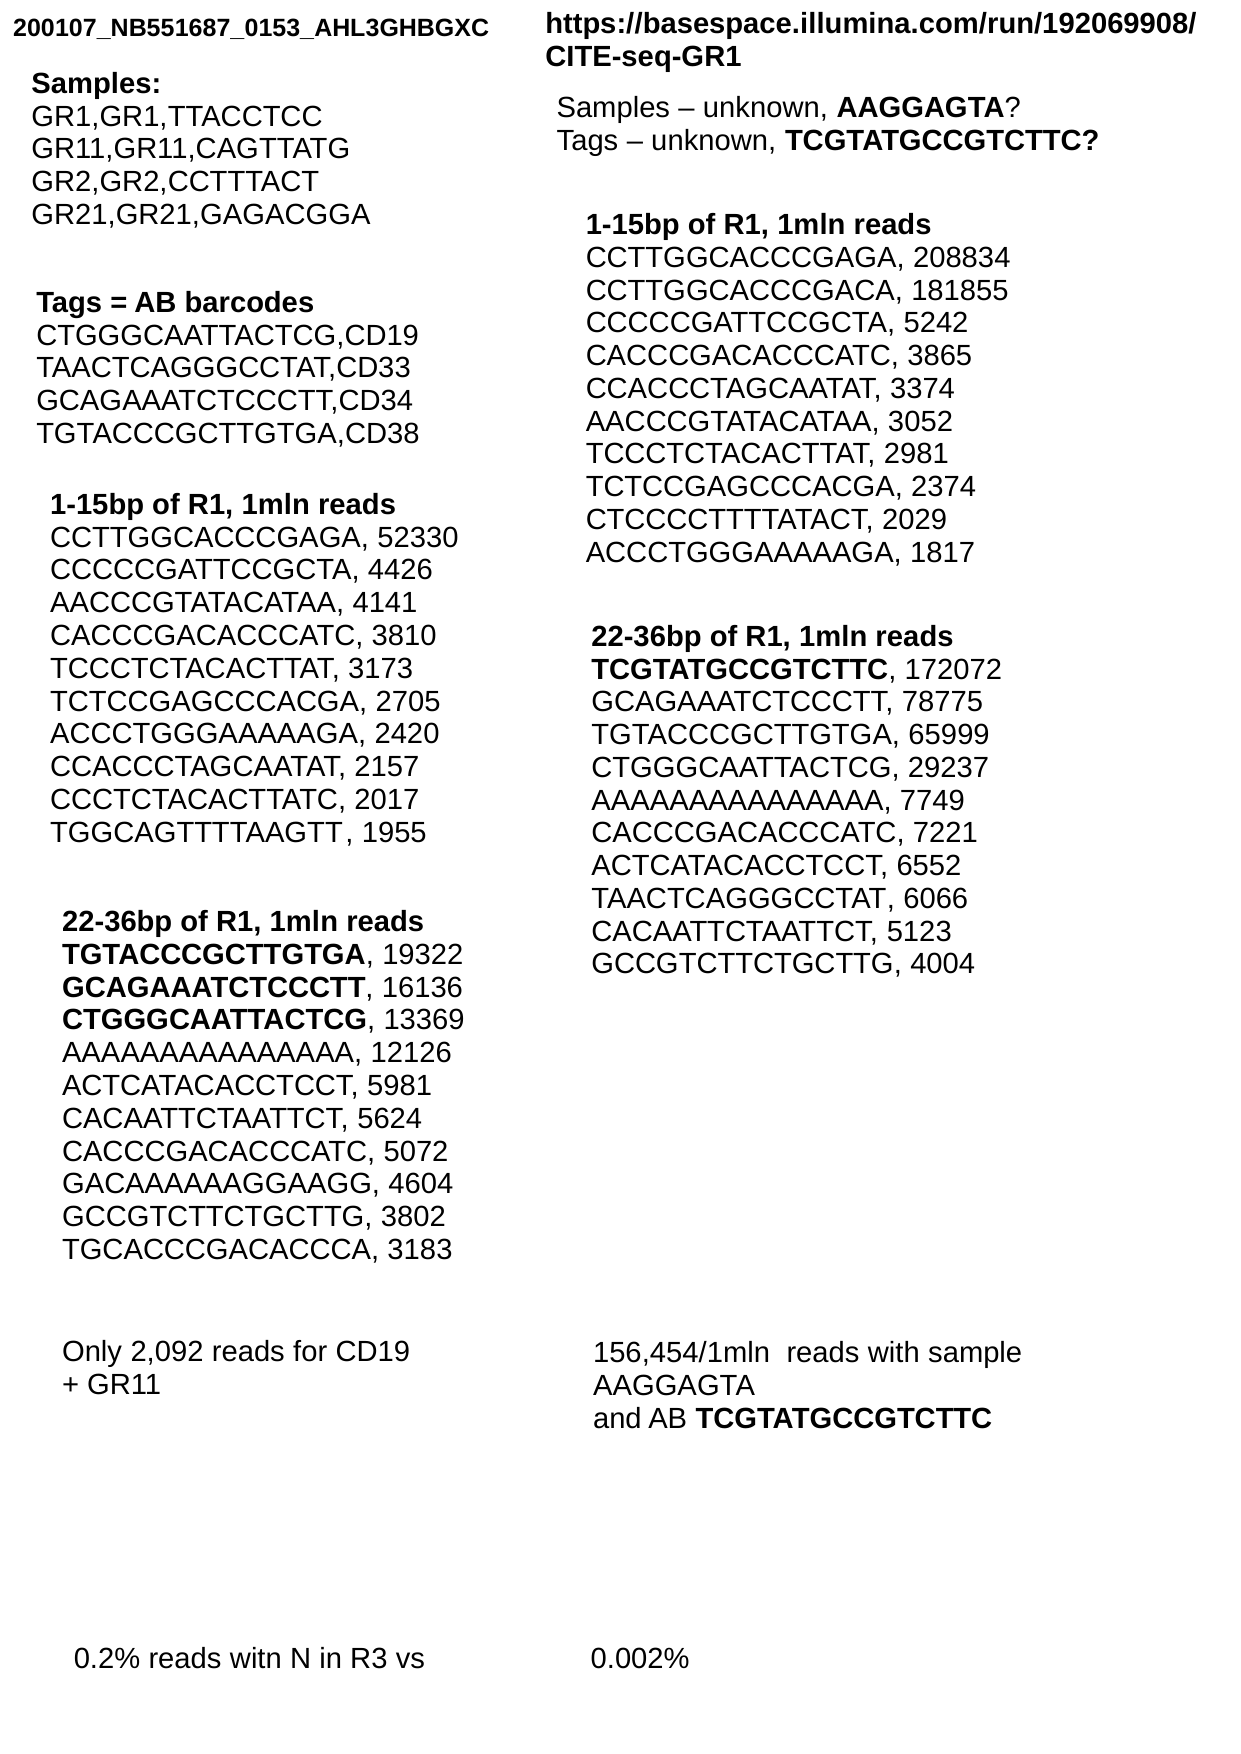

https://basespace.illumina.com/run/192069908/CITE-seq-GR1
200107_NB551687_0153_AHL3GHBGXC
Samples:
GR1,GR1,TTACCTCC
GR11,GR11,CAGTTATG
GR2,GR2,CCTTTACT
GR21,GR21,GAGACGGA
Samples – unknown, AAGGAGTA?
Tags – unknown, TCGTATGCCGTCTTC?
1-15bp of R1, 1mln reads
CCTTGGCACCCGAGA, 208834
CCTTGGCACCCGACA, 181855
CCCCCGATTCCGCTA, 5242
CACCCGACACCCATC, 3865
CCACCCTAGCAATAT, 3374
AACCCGTATACATAA, 3052
TCCCTCTACACTTAT, 2981
TCTCCGAGCCCACGA, 2374
CTCCCCTTTTATACT, 2029
ACCCTGGGAAAAAGA, 1817
Tags = AB barcodes
CTGGGCAATTACTCG,CD19
TAACTCAGGGCCTAT,CD33
GCAGAAATCTCCCTT,CD34
TGTACCCGCTTGTGA,CD38
1-15bp of R1, 1mln reads
CCTTGGCACCCGAGA, 52330
CCCCCGATTCCGCTA, 4426
AACCCGTATACATAA, 4141
CACCCGACACCCATC, 3810
TCCCTCTACACTTAT, 3173
TCTCCGAGCCCACGA, 2705
ACCCTGGGAAAAAGA, 2420
CCACCCTAGCAATAT, 2157
CCCTCTACACTTATC, 2017
TGGCAGTTTTAAGTT	, 1955
22-36bp of R1, 1mln reads
TCGTATGCCGTCTTC, 172072
GCAGAAATCTCCCTT, 78775
TGTACCCGCTTGTGA, 65999
CTGGGCAATTACTCG, 29237
AAAAAAAAAAAAAAA, 7749
CACCCGACACCCATC, 7221
ACTCATACACCTCCT, 6552
TAACTCAGGGCCTAT	, 6066
CACAATTCTAATTCT,	5123
GCCGTCTTCTGCTTG, 4004
22-36bp of R1, 1mln reads
TGTACCCGCTTGTGA, 19322
GCAGAAATCTCCCTT, 16136
CTGGGCAATTACTCG, 13369
AAAAAAAAAAAAAAA, 12126
ACTCATACACCTCCT, 5981
CACAATTCTAATTCT,	5624
CACCCGACACCCATC, 5072
GACAAAAAAGGAAGG, 4604
GCCGTCTTCTGCTTG, 3802
TGCACCCGACACCCA, 3183
Only 2,092 reads for CD19 + GR11
156,454/1mln reads with sample AAGGAGTA
and AB TCGTATGCCGTCTTC
0.2% reads witn N in R3 vs 			0.002%